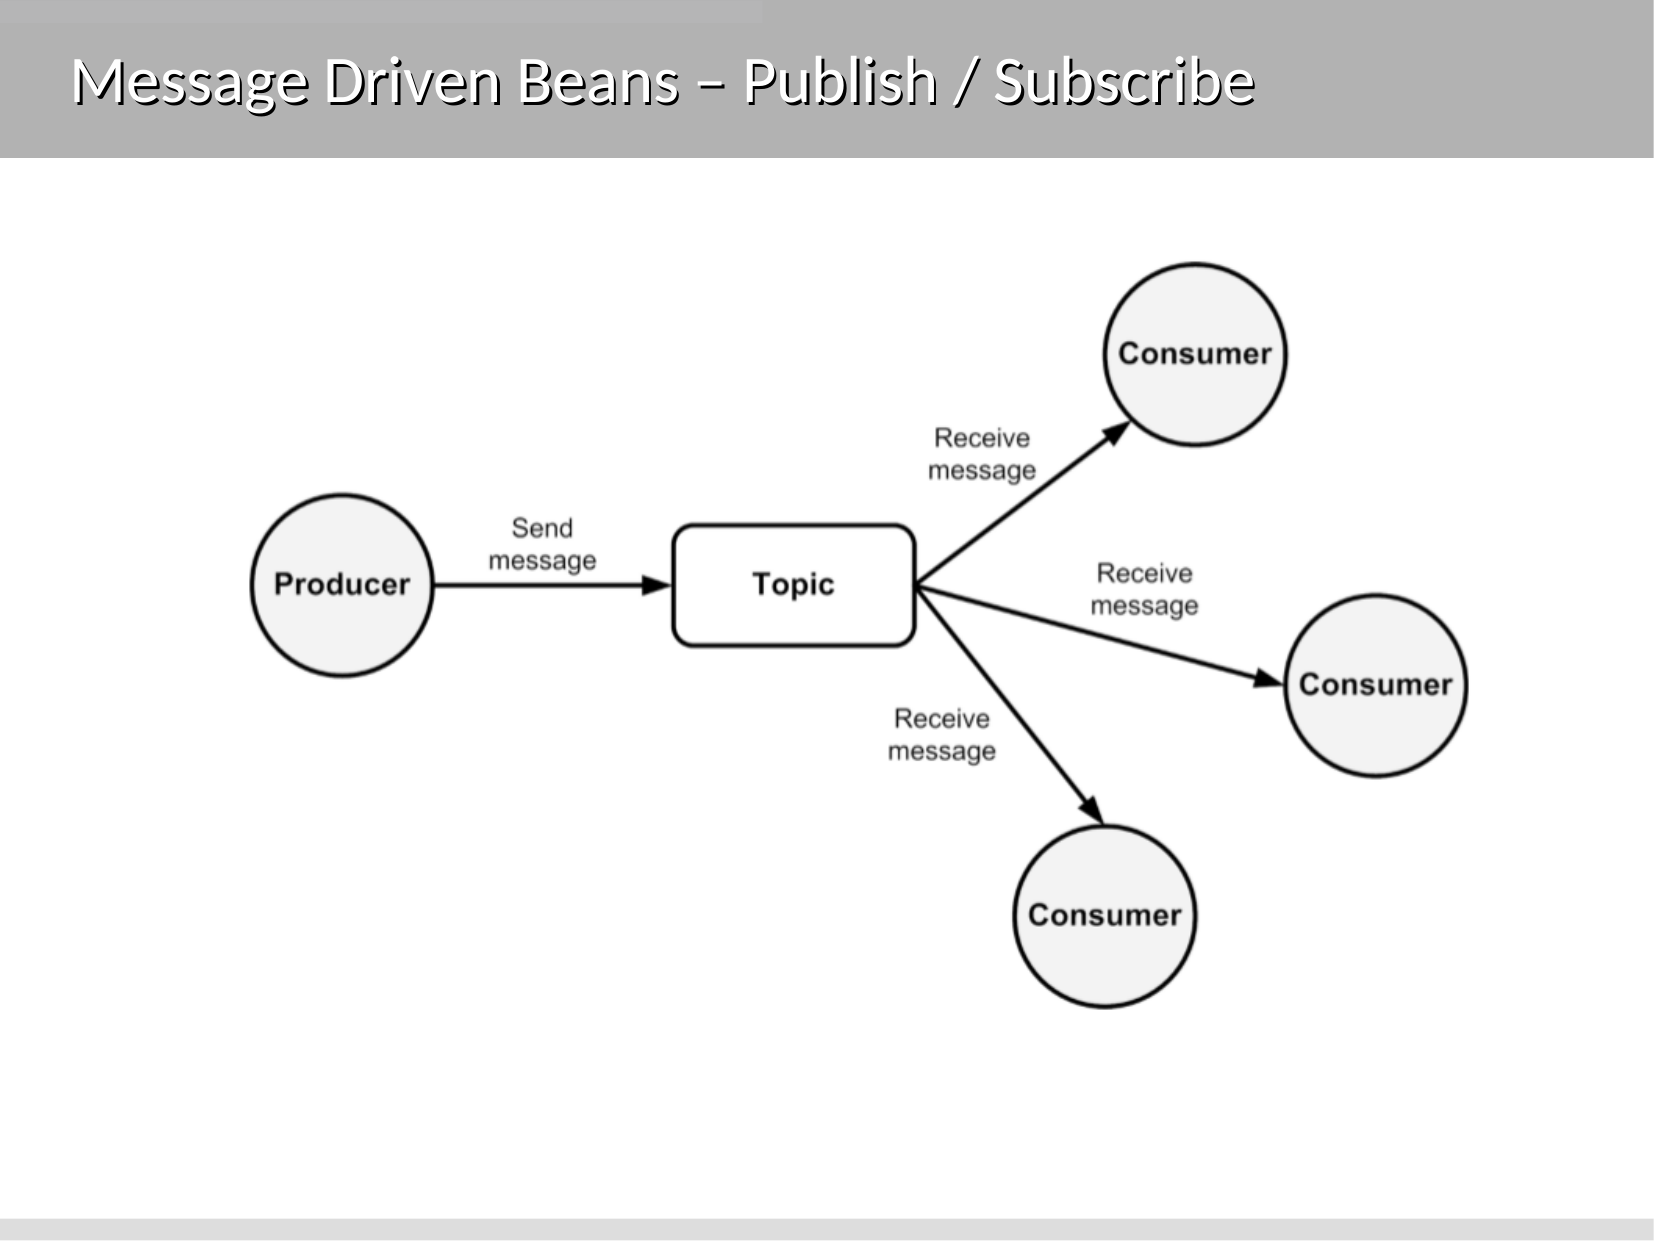

# Message Driven Beans – Publish / Subscribe